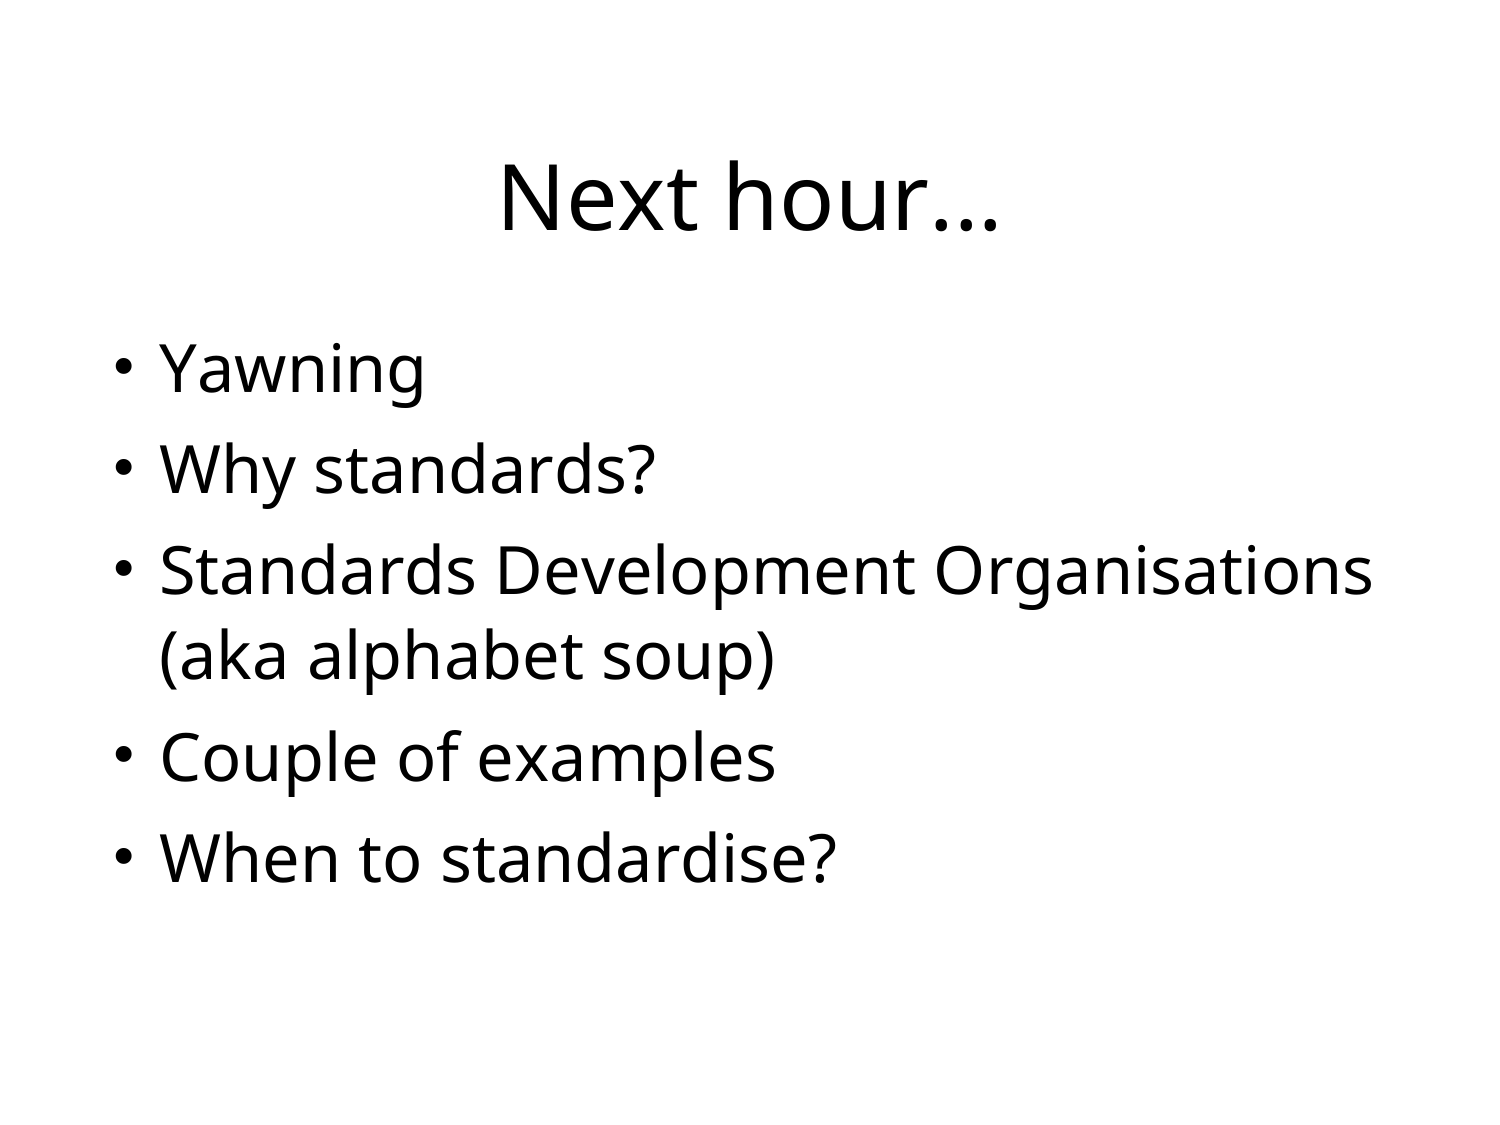

# Next hour...
Yawning
Why standards?
Standards Development Organisations (aka alphabet soup)
Couple of examples
When to standardise?